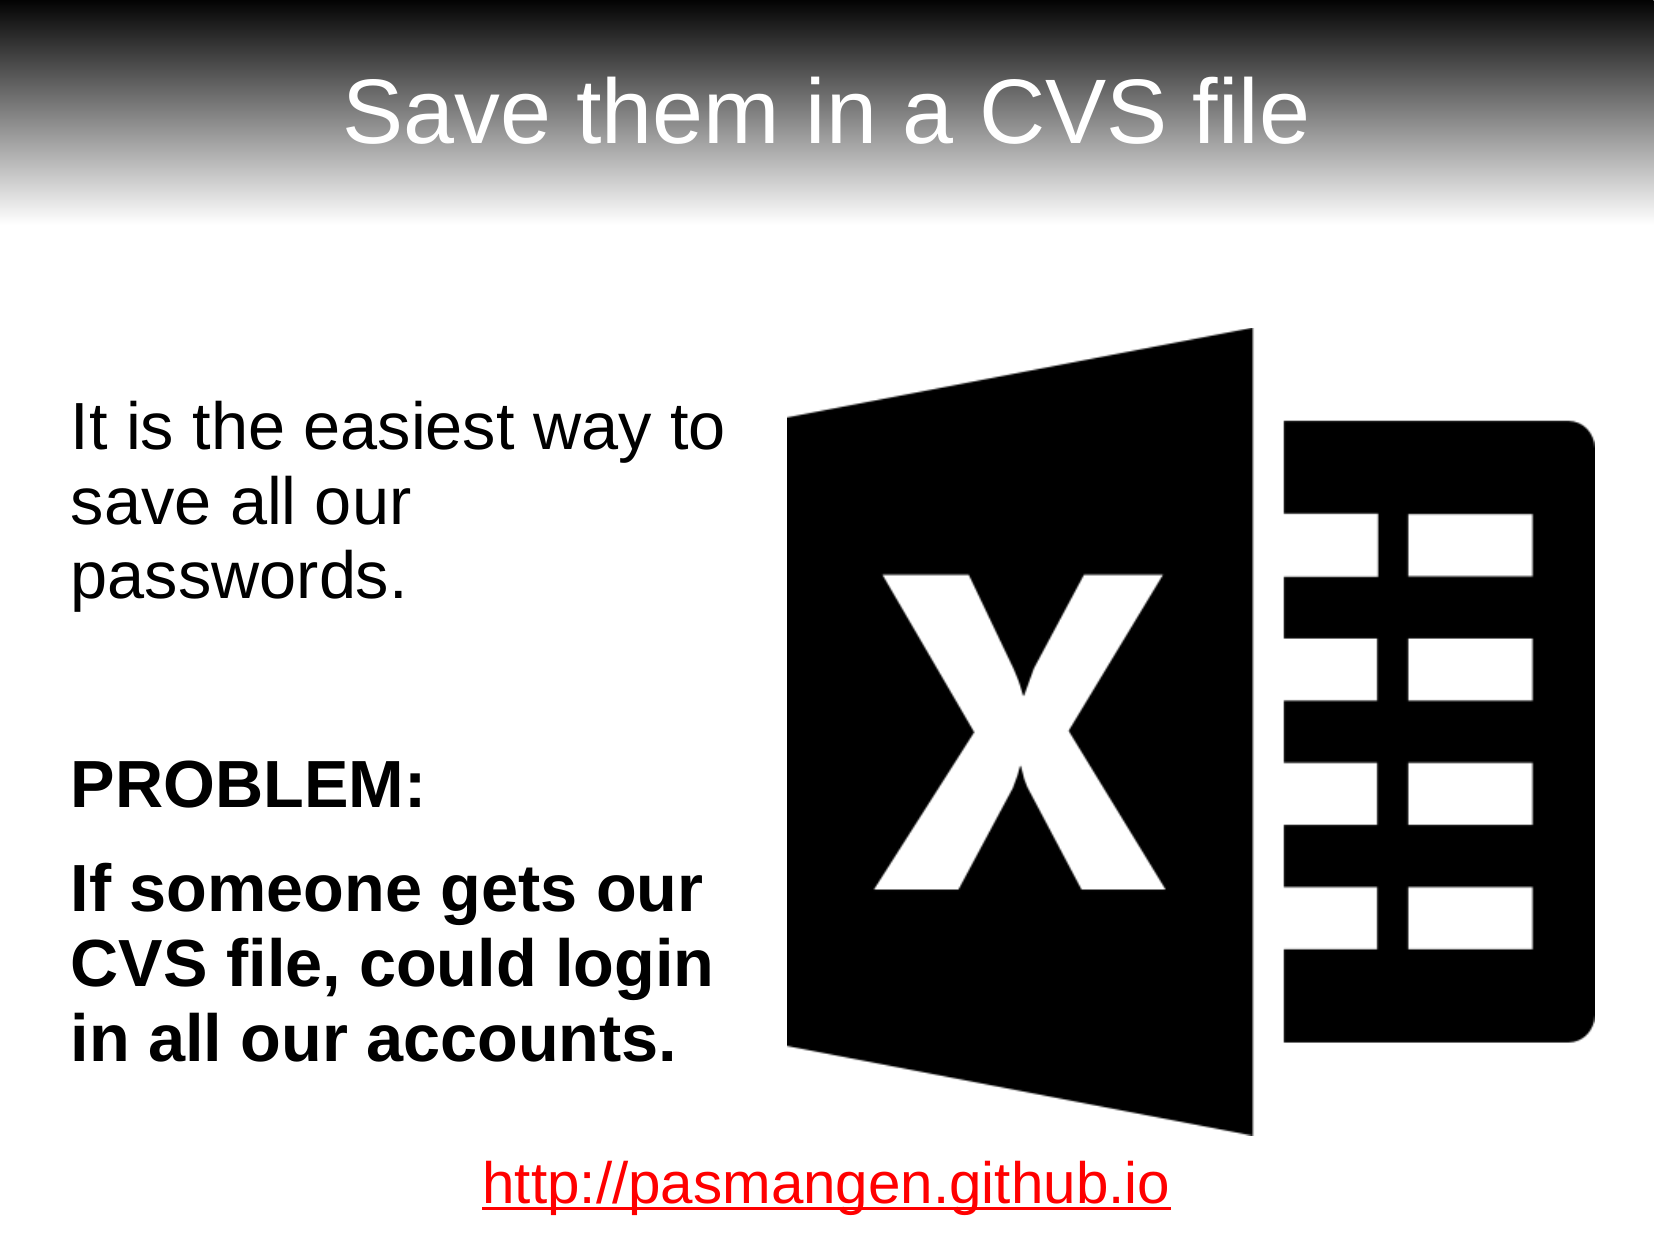

# Save them in a CVS file
It is the easiest way to save all our passwords.
PROBLEM:
If someone gets our CVS file, could login in all our accounts.
http://pasmangen.github.io